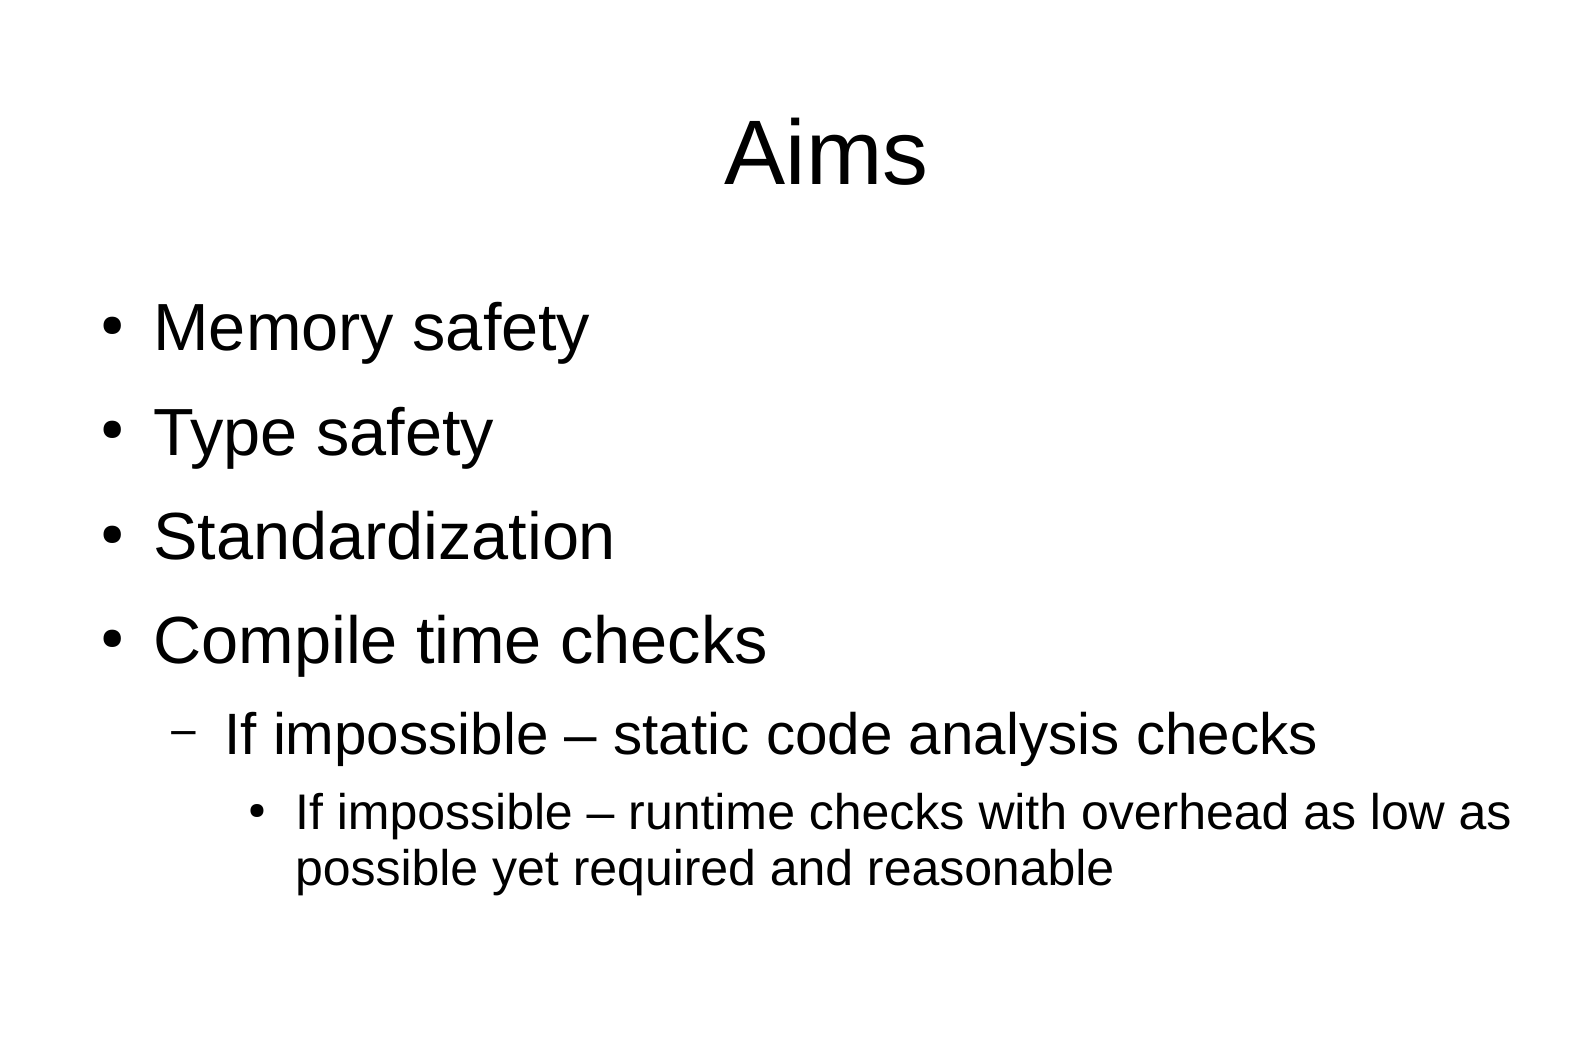

# Aims
Memory safety
Type safety
Standardization
Compile time checks
If impossible – static code analysis checks
If impossible – runtime checks with overhead as low as possible yet required and reasonable